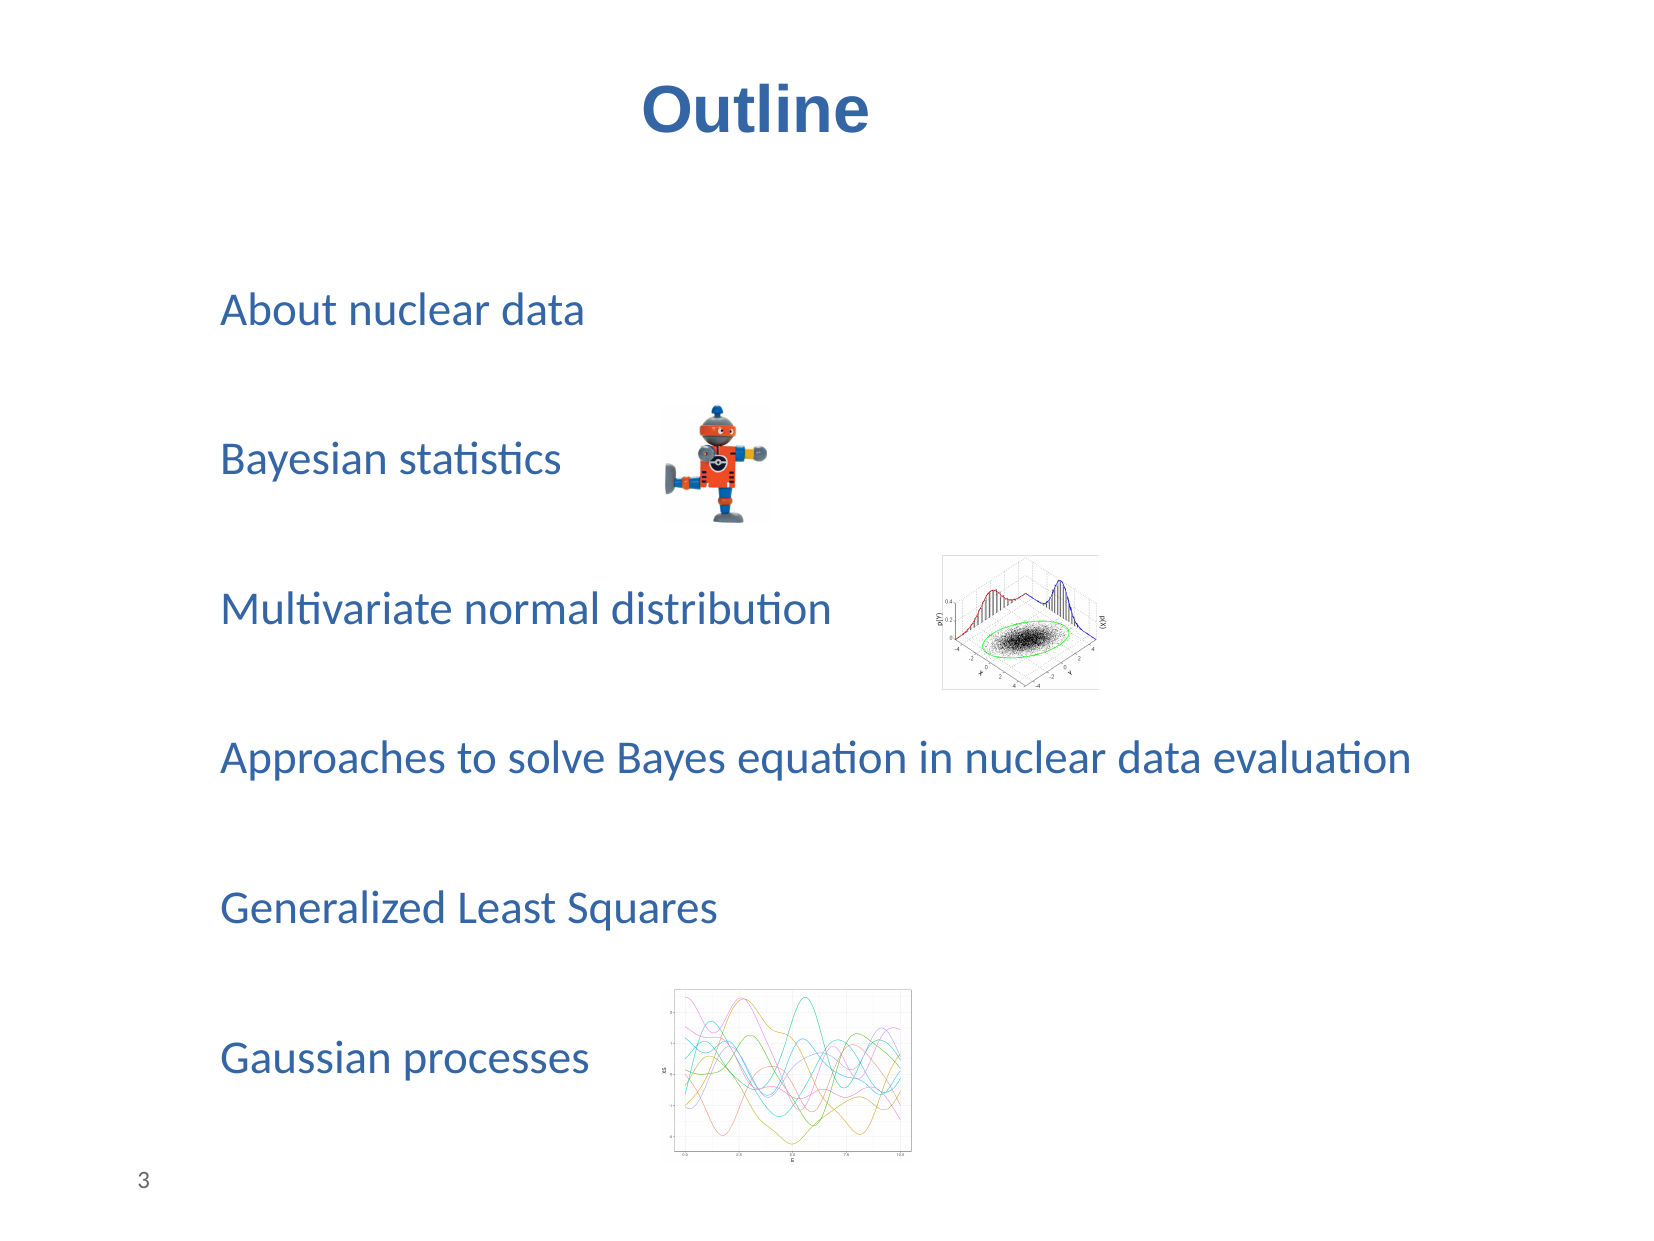

# Outline
About nuclear data
Bayesian statistics
Multivariate normal distribution
Approaches to solve Bayes equation in nuclear data evaluation
Generalized Least Squares
Gaussian processes
3